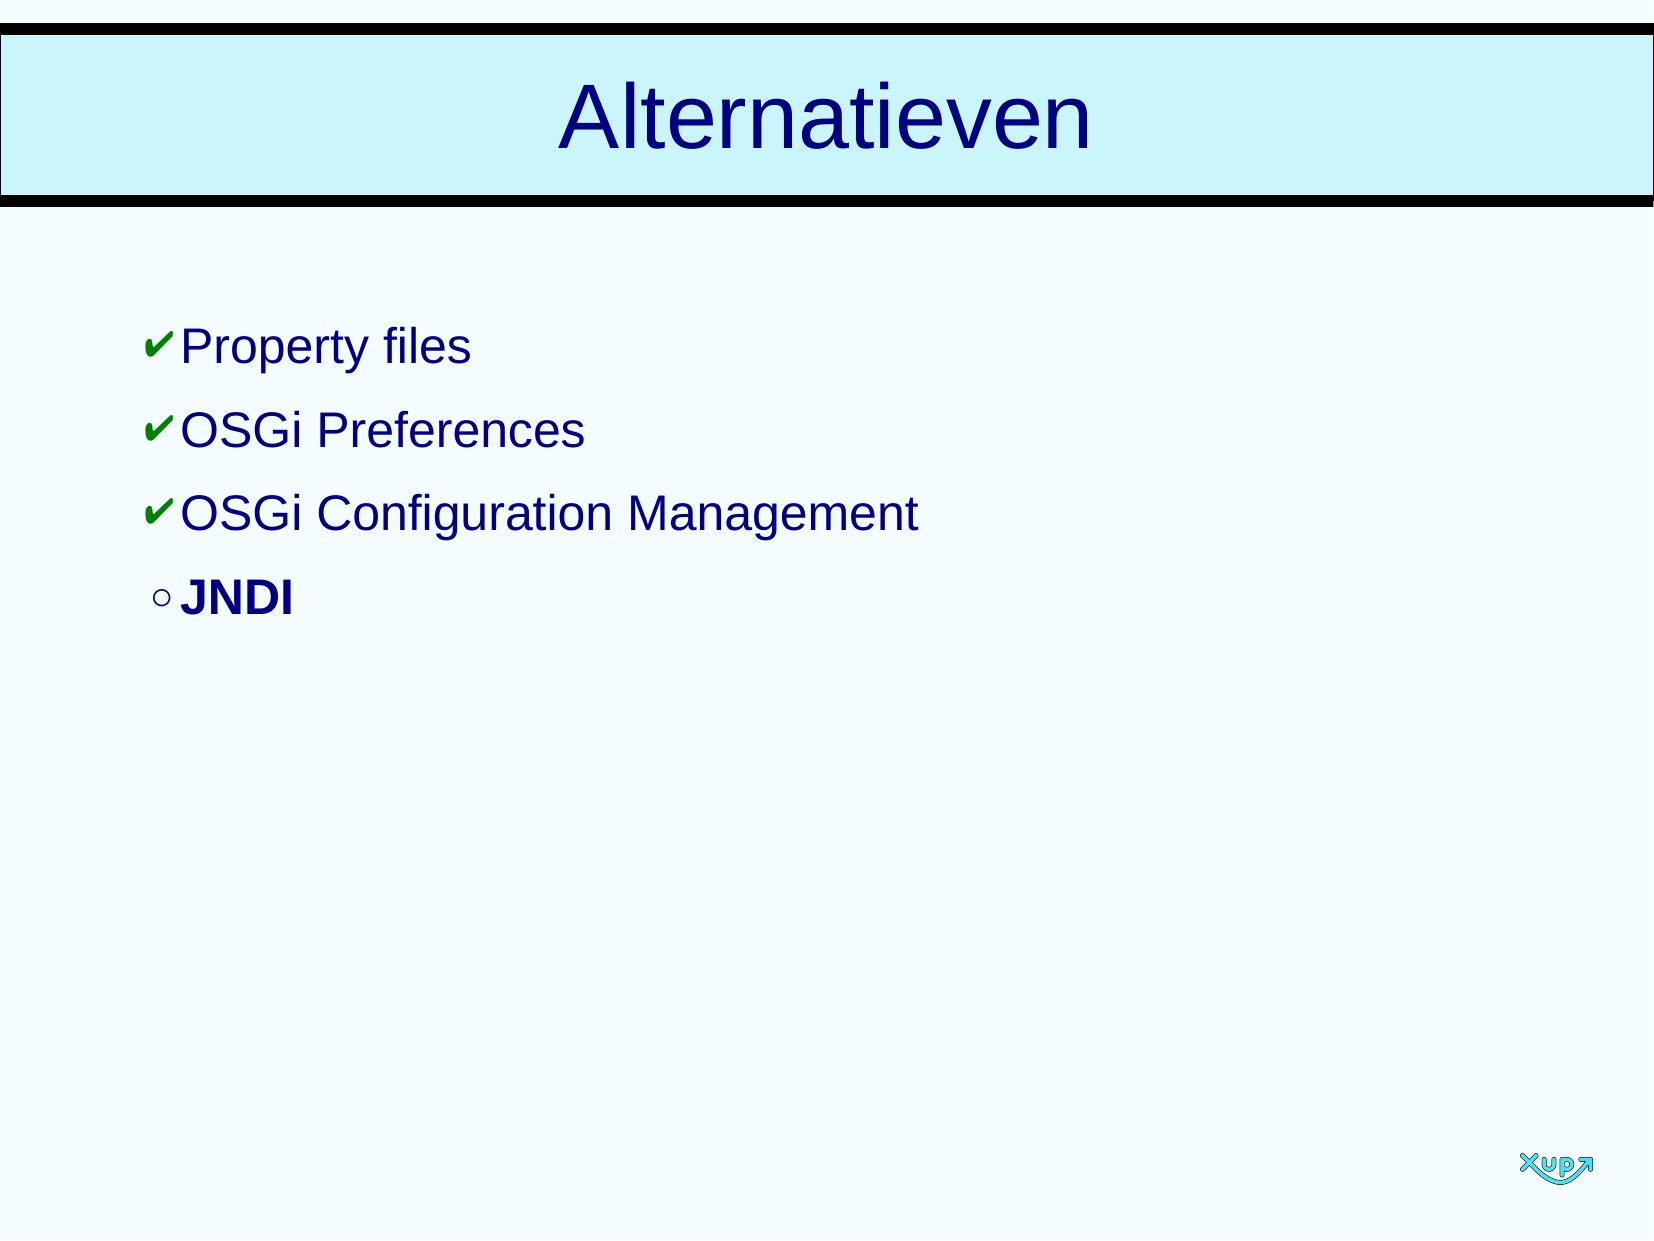

# Alternatieven
Property files
OSGi Preferences
OSGi Configuration Management
JNDI